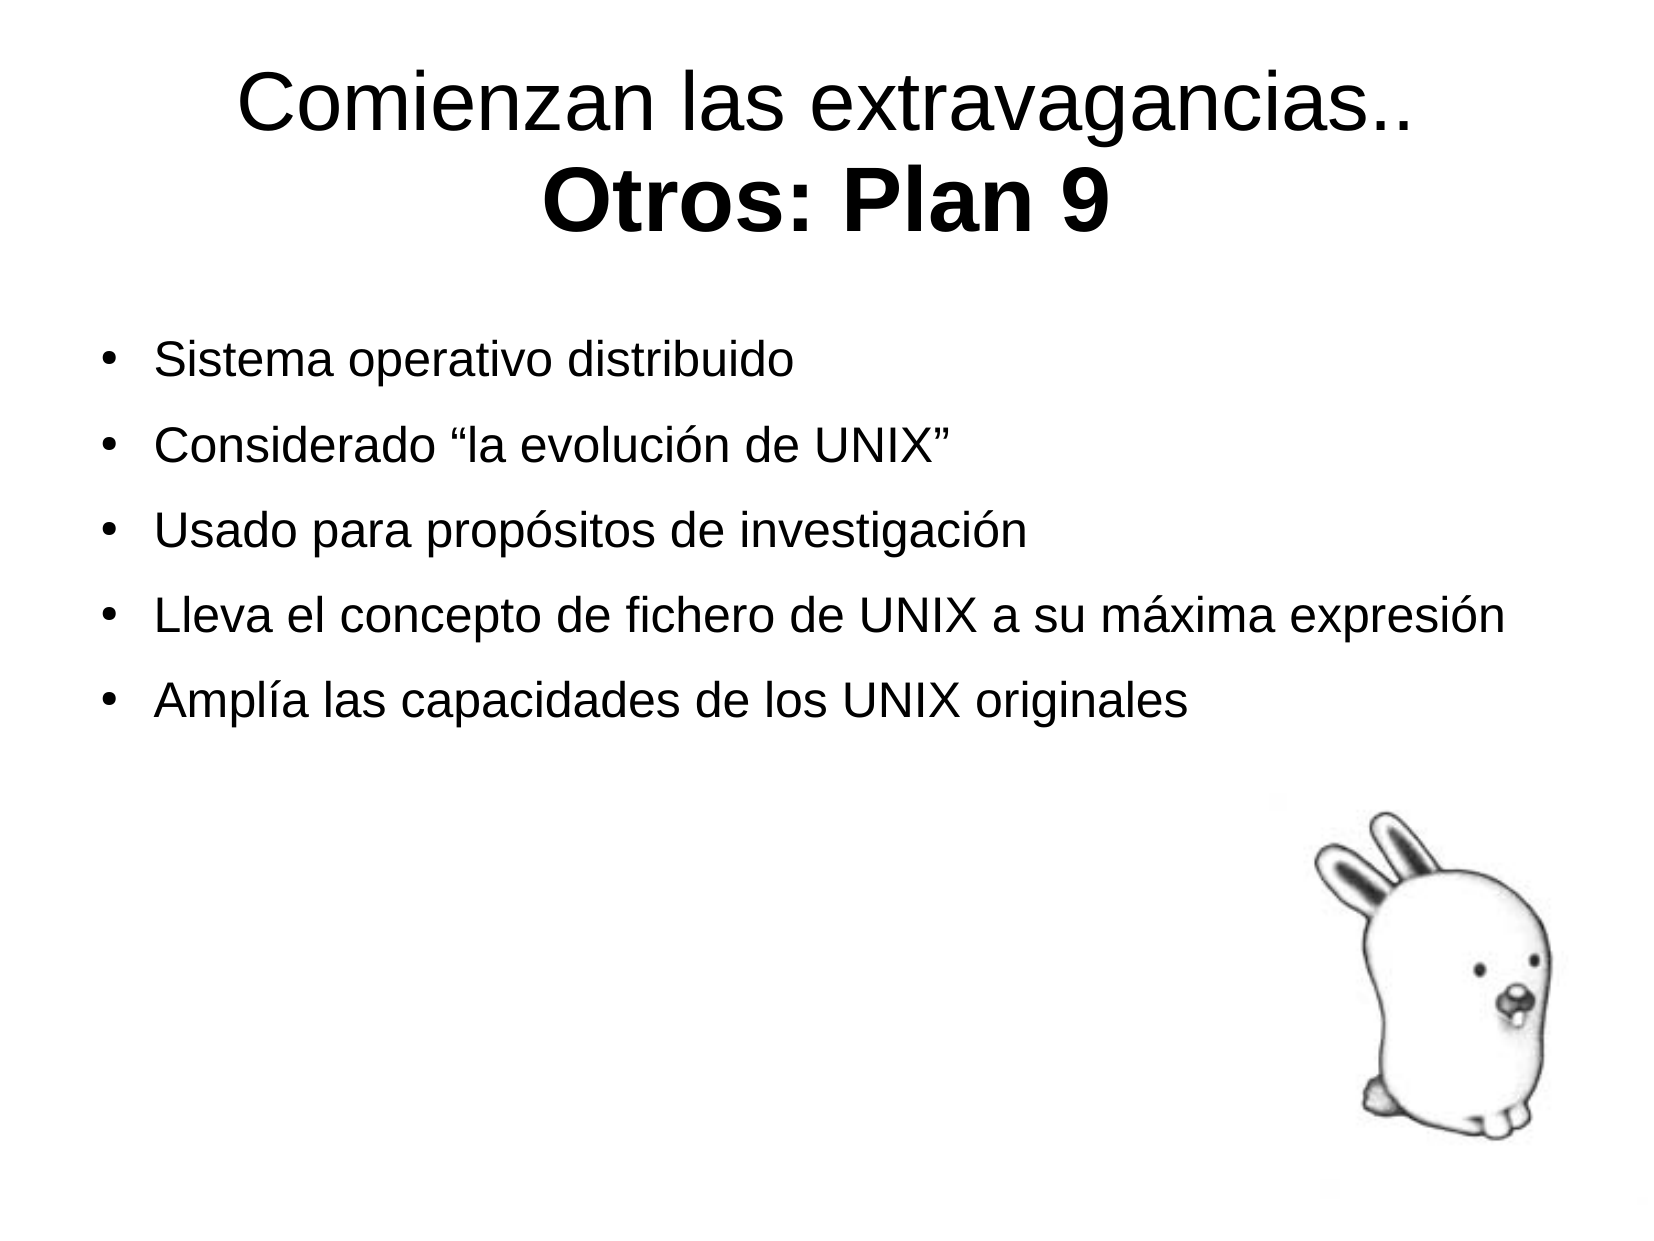

# Comienzan las extravagancias.. Otros: Plan 9
Sistema operativo distribuido
Considerado “la evolución de UNIX”
Usado para propósitos de investigación
Lleva el concepto de fichero de UNIX a su máxima expresión
Amplía las capacidades de los UNIX originales